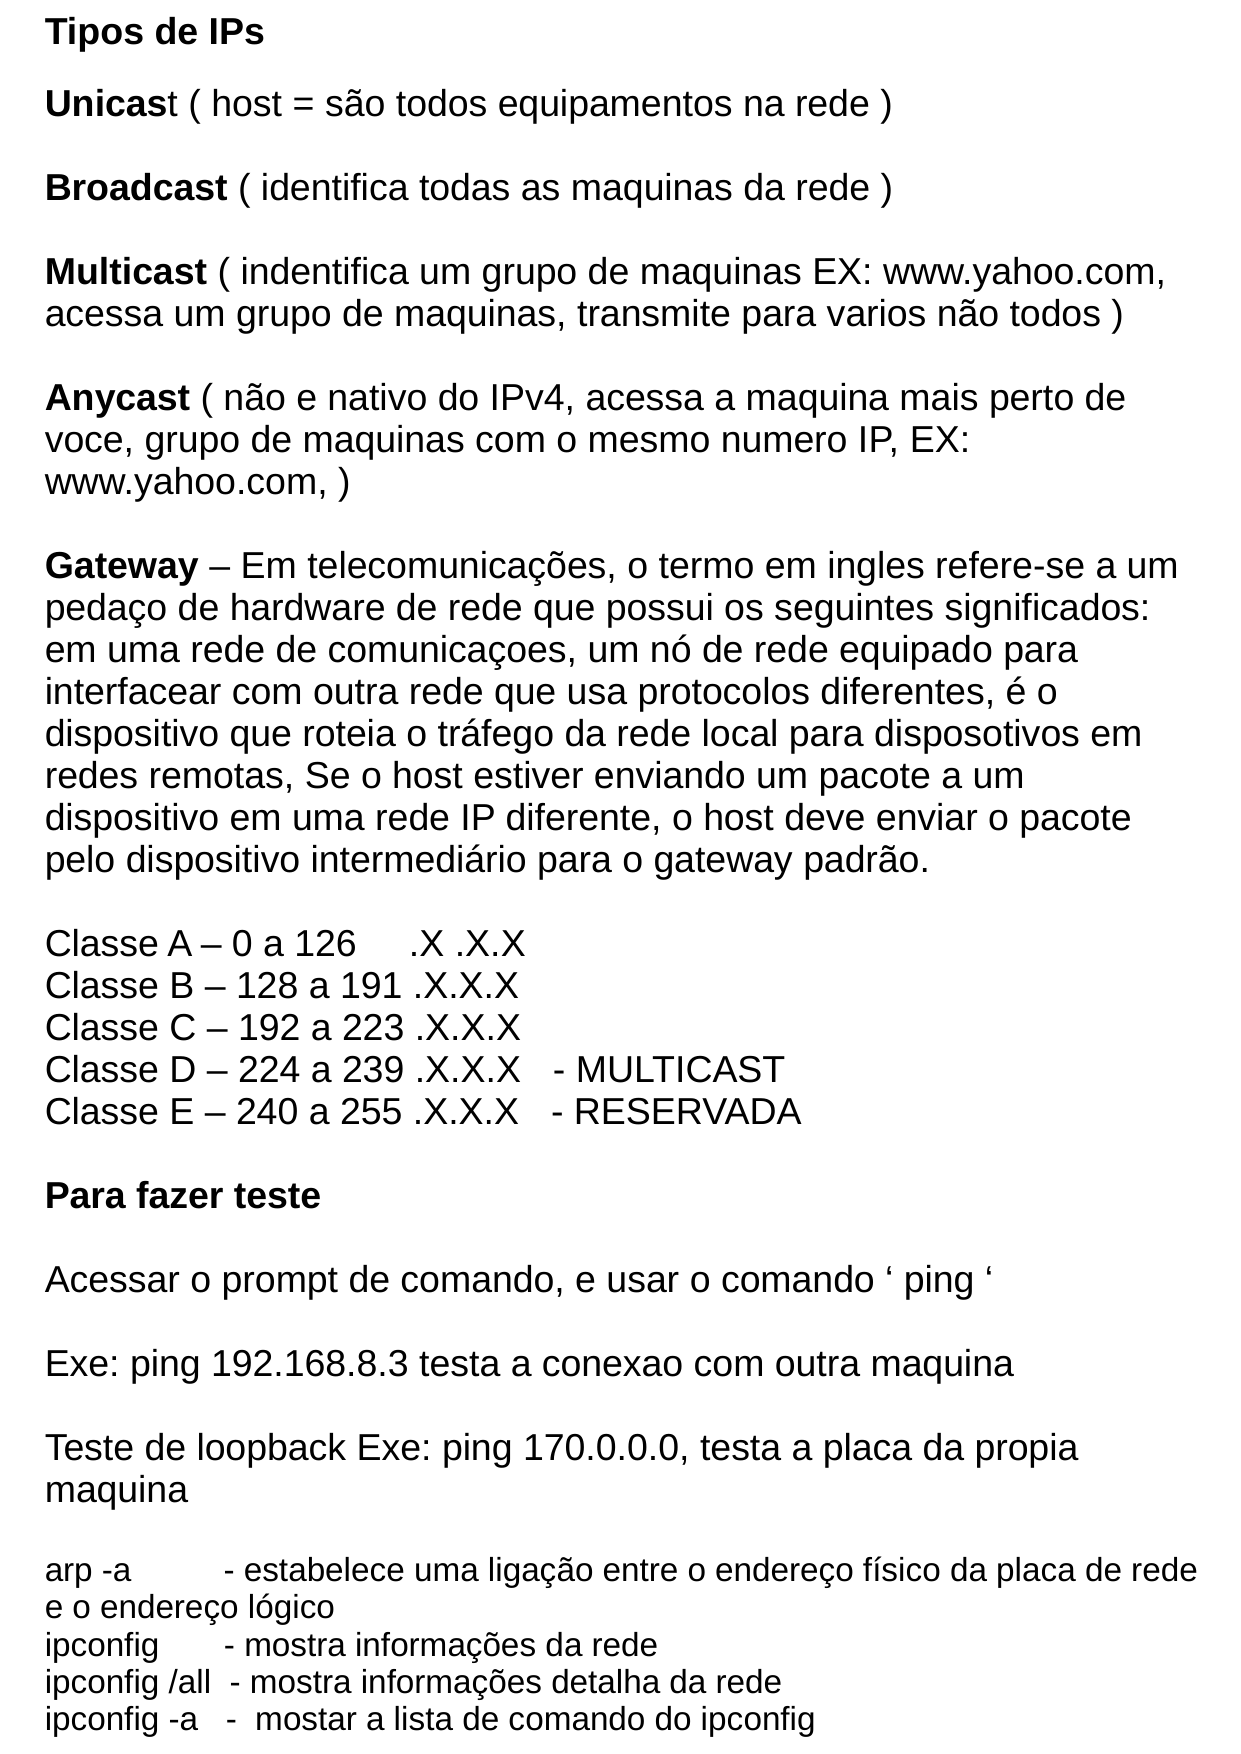

Tipos de IPs
Unicast ( host = são todos equipamentos na rede )
Broadcast ( identifica todas as maquinas da rede )
Multicast ( indentifica um grupo de maquinas EX: www.yahoo.com, acessa um grupo de maquinas, transmite para varios não todos )
Anycast ( não e nativo do IPv4, acessa a maquina mais perto de voce, grupo de maquinas com o mesmo numero IP, EX: www.yahoo.com, )
Gateway – Em telecomunicações, o termo em ingles refere-se a um pedaço de hardware de rede que possui os seguintes significados: em uma rede de comunicaçoes, um nó de rede equipado para interfacear com outra rede que usa protocolos diferentes, é o dispositivo que roteia o tráfego da rede local para disposotivos em redes remotas, Se o host estiver enviando um pacote a um dispositivo em uma rede IP diferente, o host deve enviar o pacote pelo dispositivo intermediário para o gateway padrão.
Classe A – 0 a 126 .X .X.X
Classe B – 128 a 191 .X.X.X
Classe C – 192 a 223 .X.X.X
Classe D – 224 a 239 .X.X.X - MULTICAST
Classe E – 240 a 255 .X.X.X - RESERVADA
Para fazer teste
Acessar o prompt de comando, e usar o comando ‘ ping ‘
Exe: ping 192.168.8.3 testa a conexao com outra maquina
Teste de loopback Exe: ping 170.0.0.0, testa a placa da propia maquina
arp -a - estabelece uma ligação entre o endereço físico da placa de rede e o endereço lógico
ipconfig - mostra informações da rede
ipconfig /all - mostra informações detalha da rede
ipconfig -a - mostar a lista de comando do ipconfig